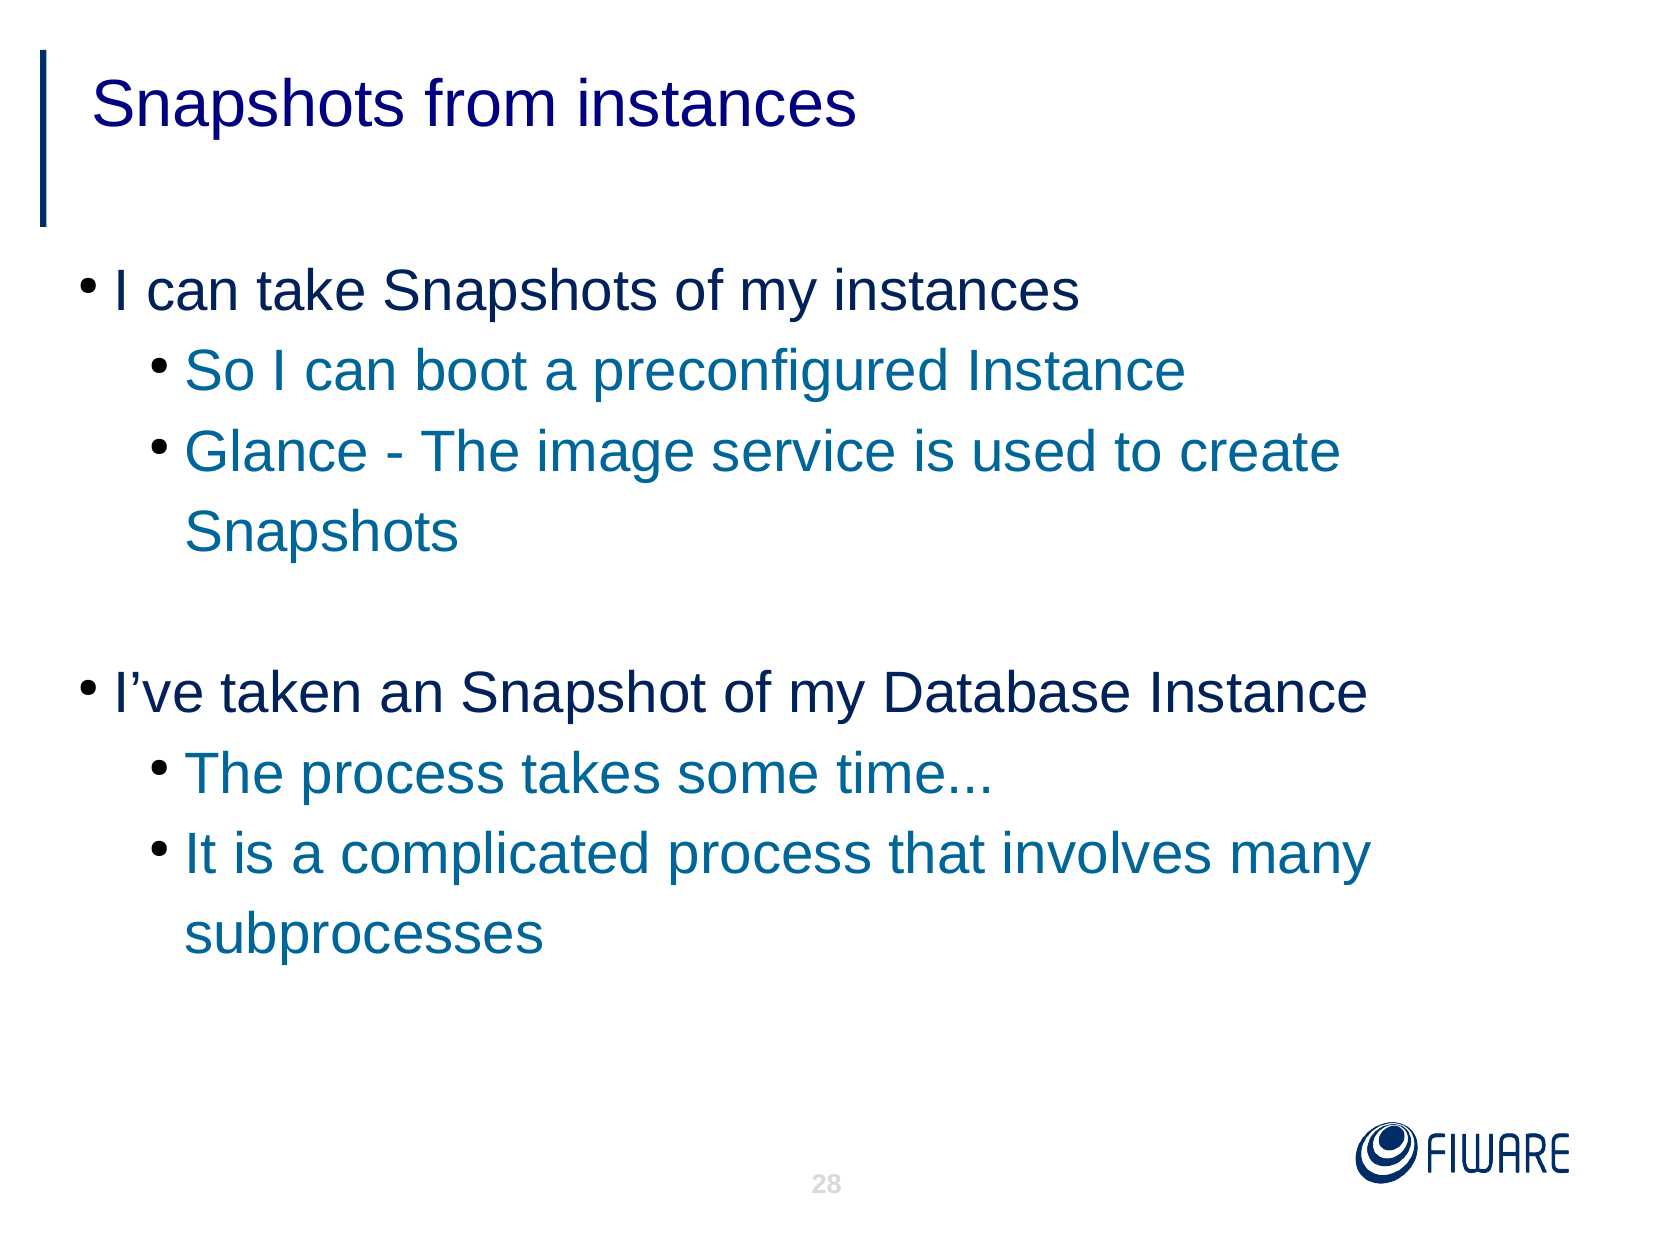

# Snapshots from instances
I can take Snapshots of my instances
So I can boot a preconfigured Instance
Glance - The image service is used to create Snapshots
I’ve taken an Snapshot of my Database Instance
The process takes some time...
It is a complicated process that involves many subprocesses